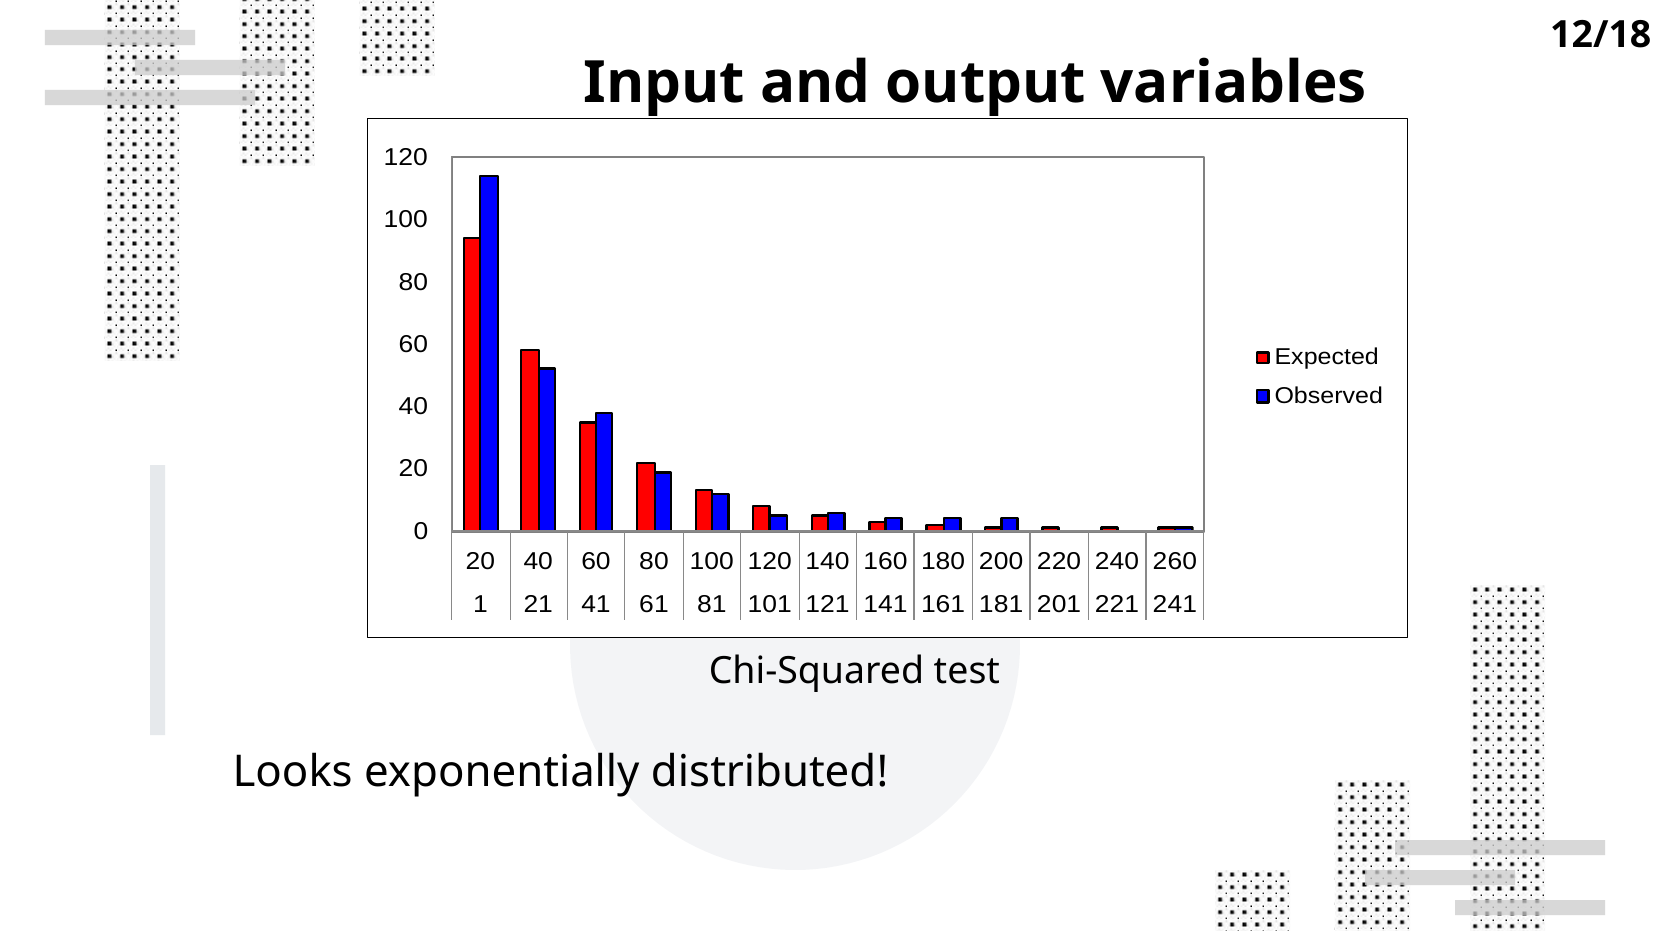

12/18
Input and output variables
Chi-Squared test
Looks exponentially distributed!